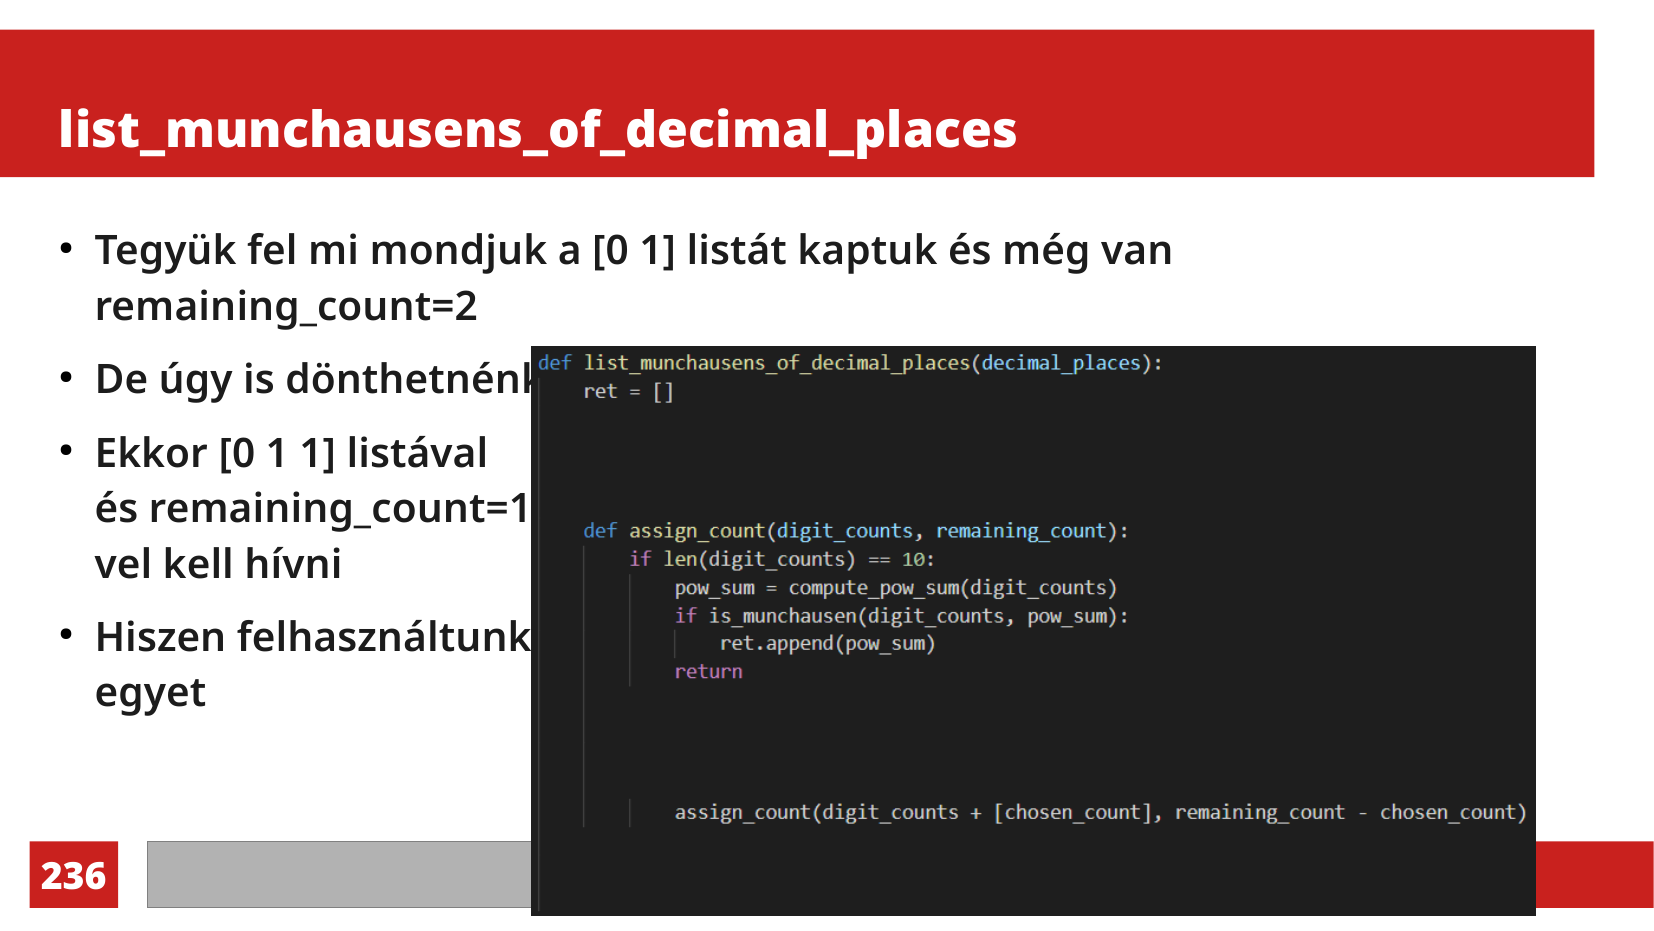

# list_munchausens_of_decimal_places
Tegyük fel mi mondjuk a [0 1] listát kaptuk és még van remaining_count=2
De úgy is dönthetnénk mondjuk hogy: 1 darabot választunk
Ekkor [0 1 1] listával
és remaining_count=1
vel kell hívni
Hiszen felhasználtunk
egyet
236